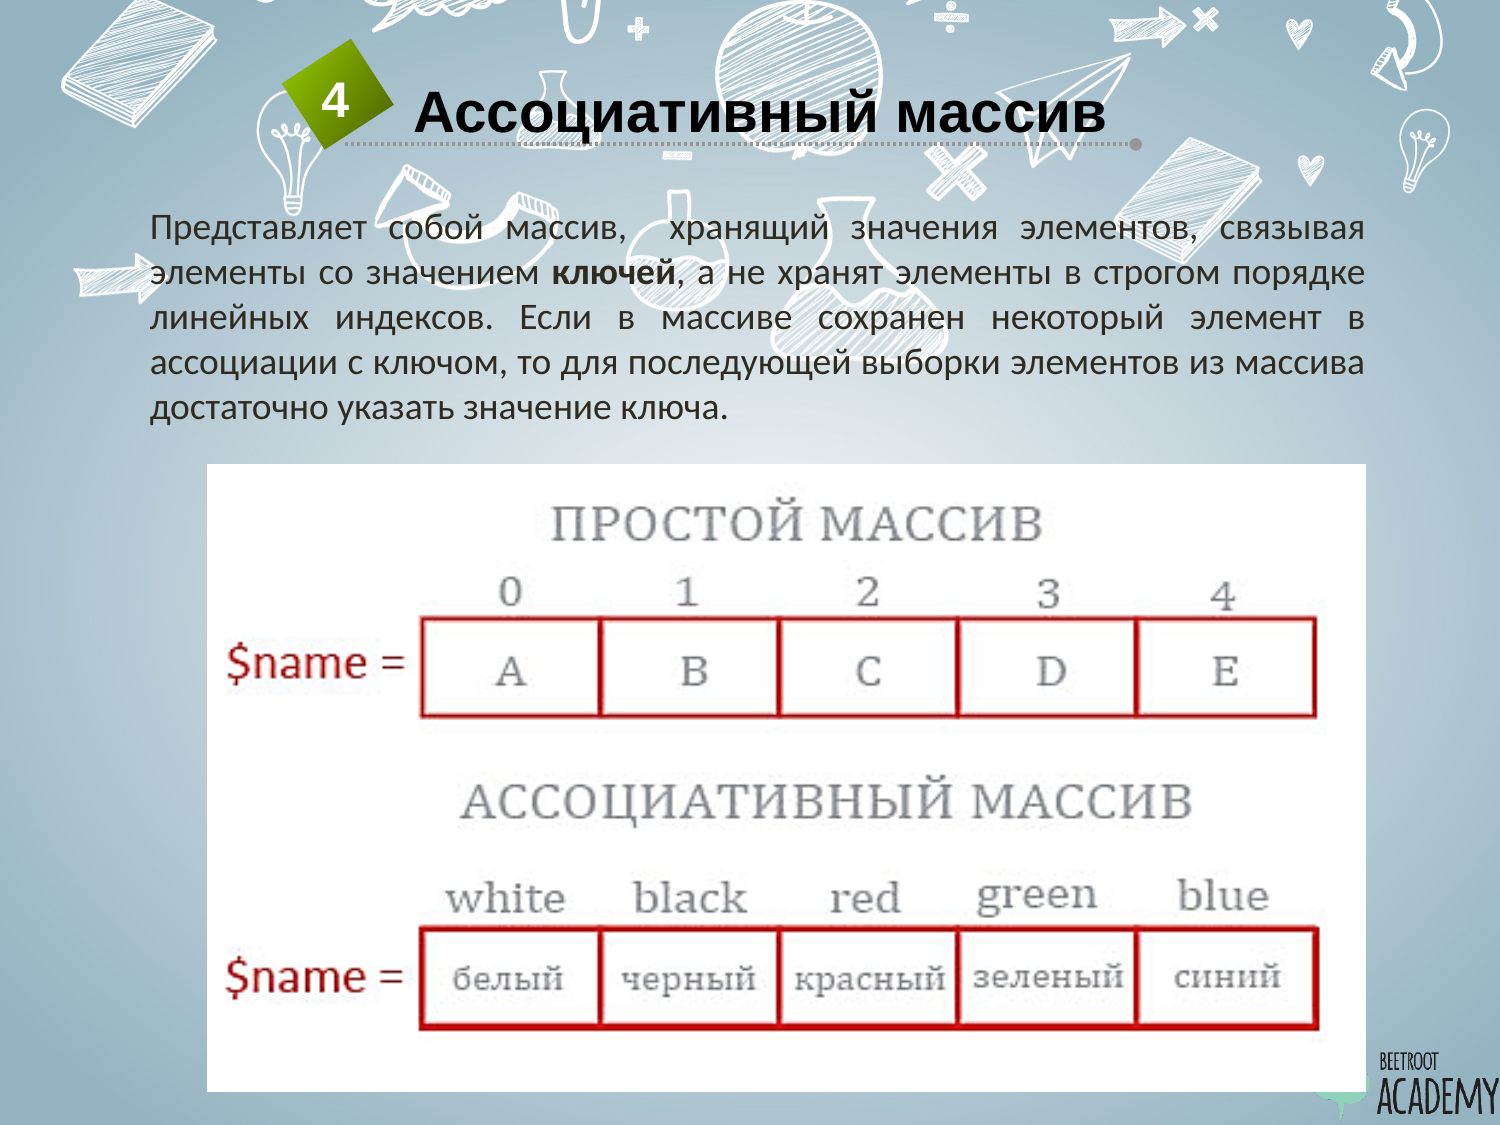

4
 Ассоциативный массив
Представляет собой массив, хранящий значения элементов, связывая элементы со значением ключей, а не хранят элементы в строгом порядке линейных индексов. Если в массиве сохранен некоторый элемент в ассоциации с ключом, то для последующей выборки элементов из массива достаточно указать значение ключа.